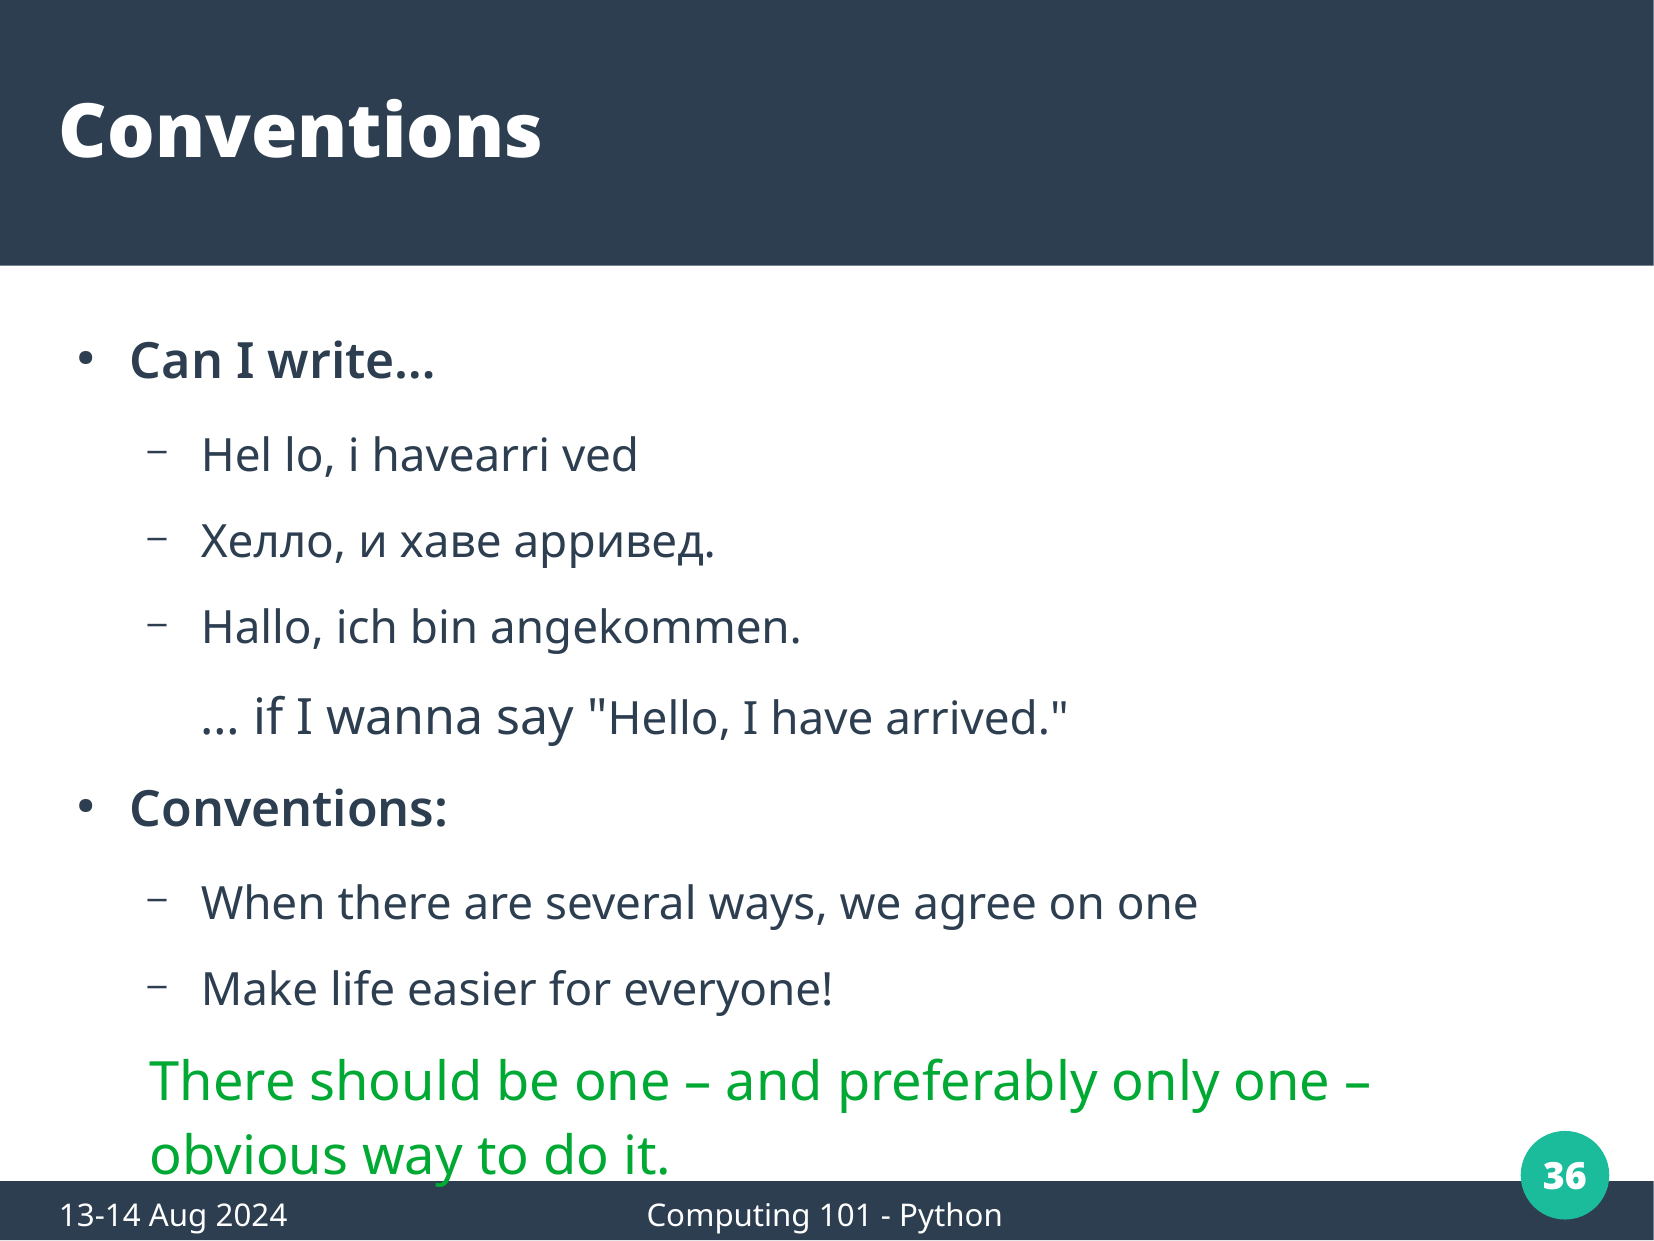

# Conventions
Can I write…
Hel lo, i havearri ved
Хелло, и хаве арривед.
Hallo, ich bin angekommen.
… if I wanna say "Hello, I have arrived."
Conventions:
When there are several ways, we agree on one
Make life easier for everyone!
There should be one – and preferably only one – obvious way to do it.
36
13-14 Aug 2024